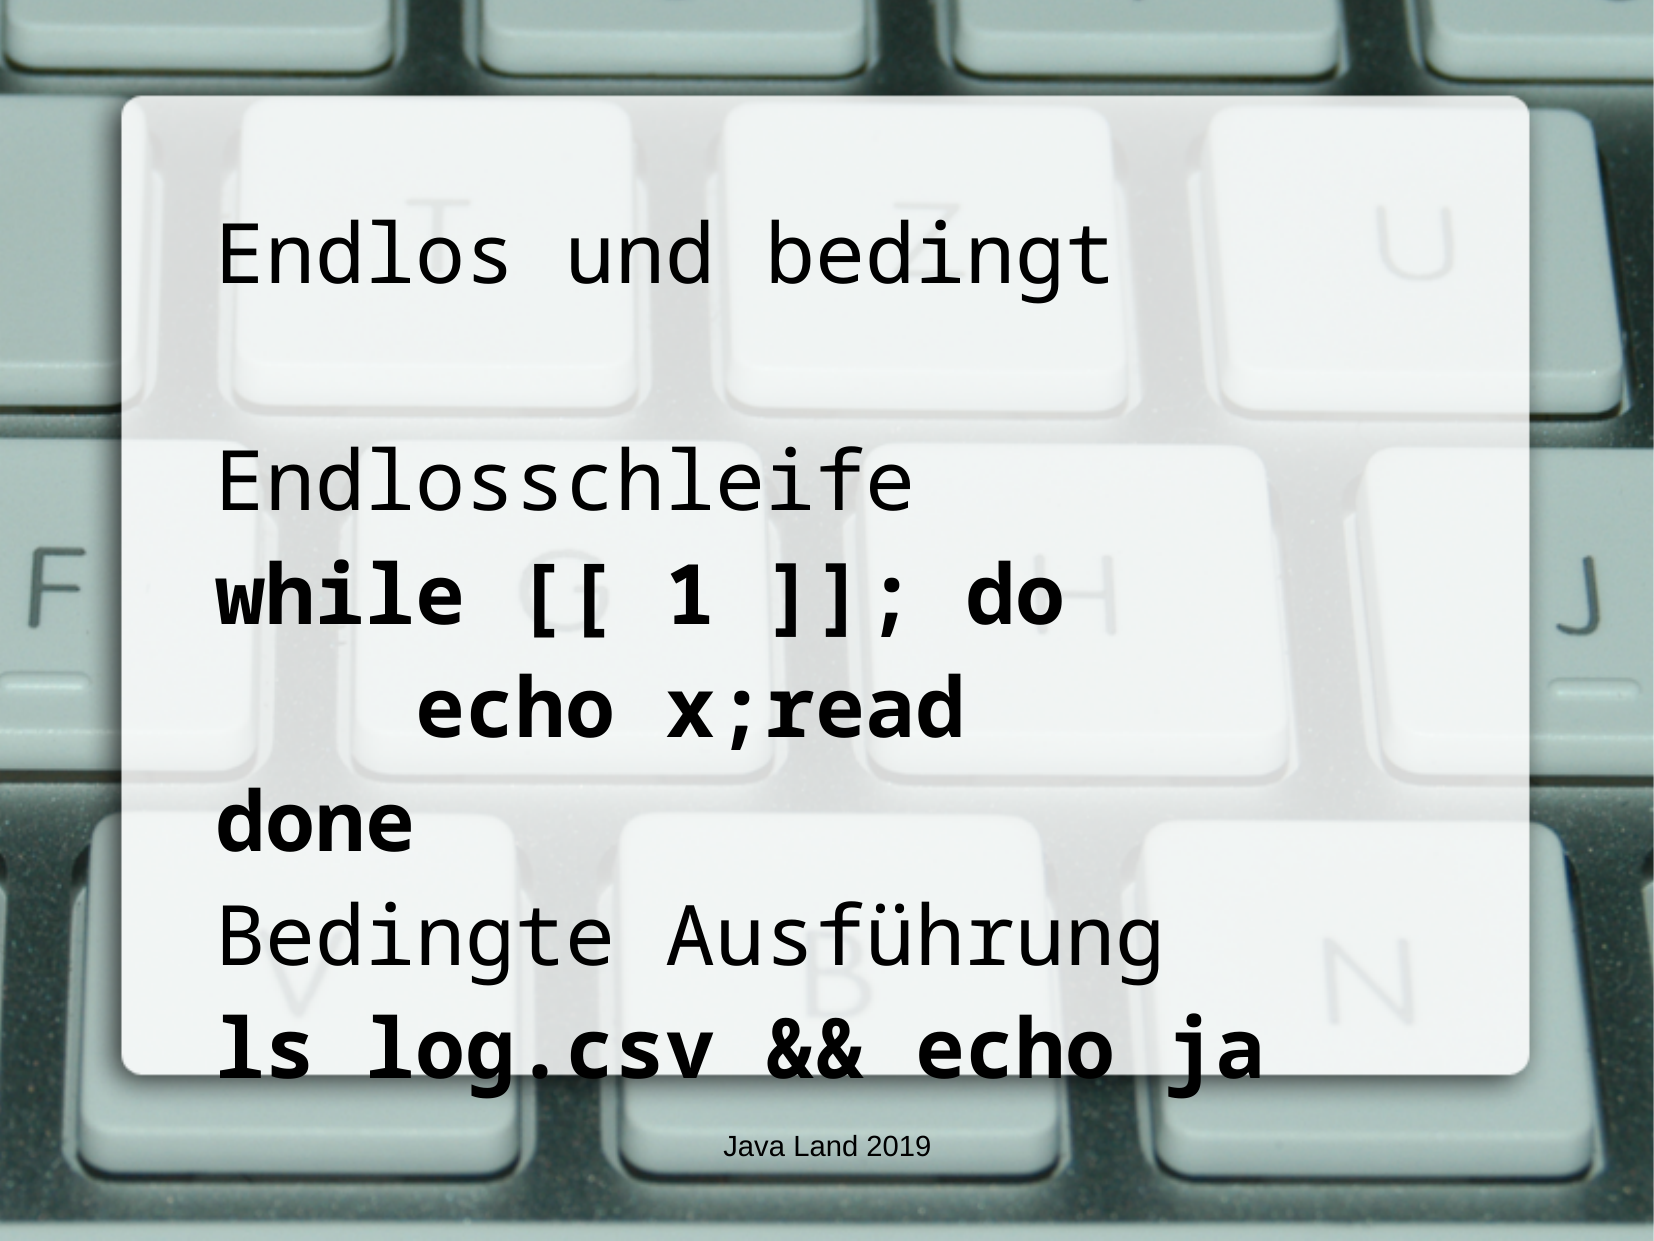

#
Endlos und bedingt
Endlosschleife
while [[ 1 ]]; do
 echo x;read
done
Bedingte Ausführung
ls log.csv && echo ja